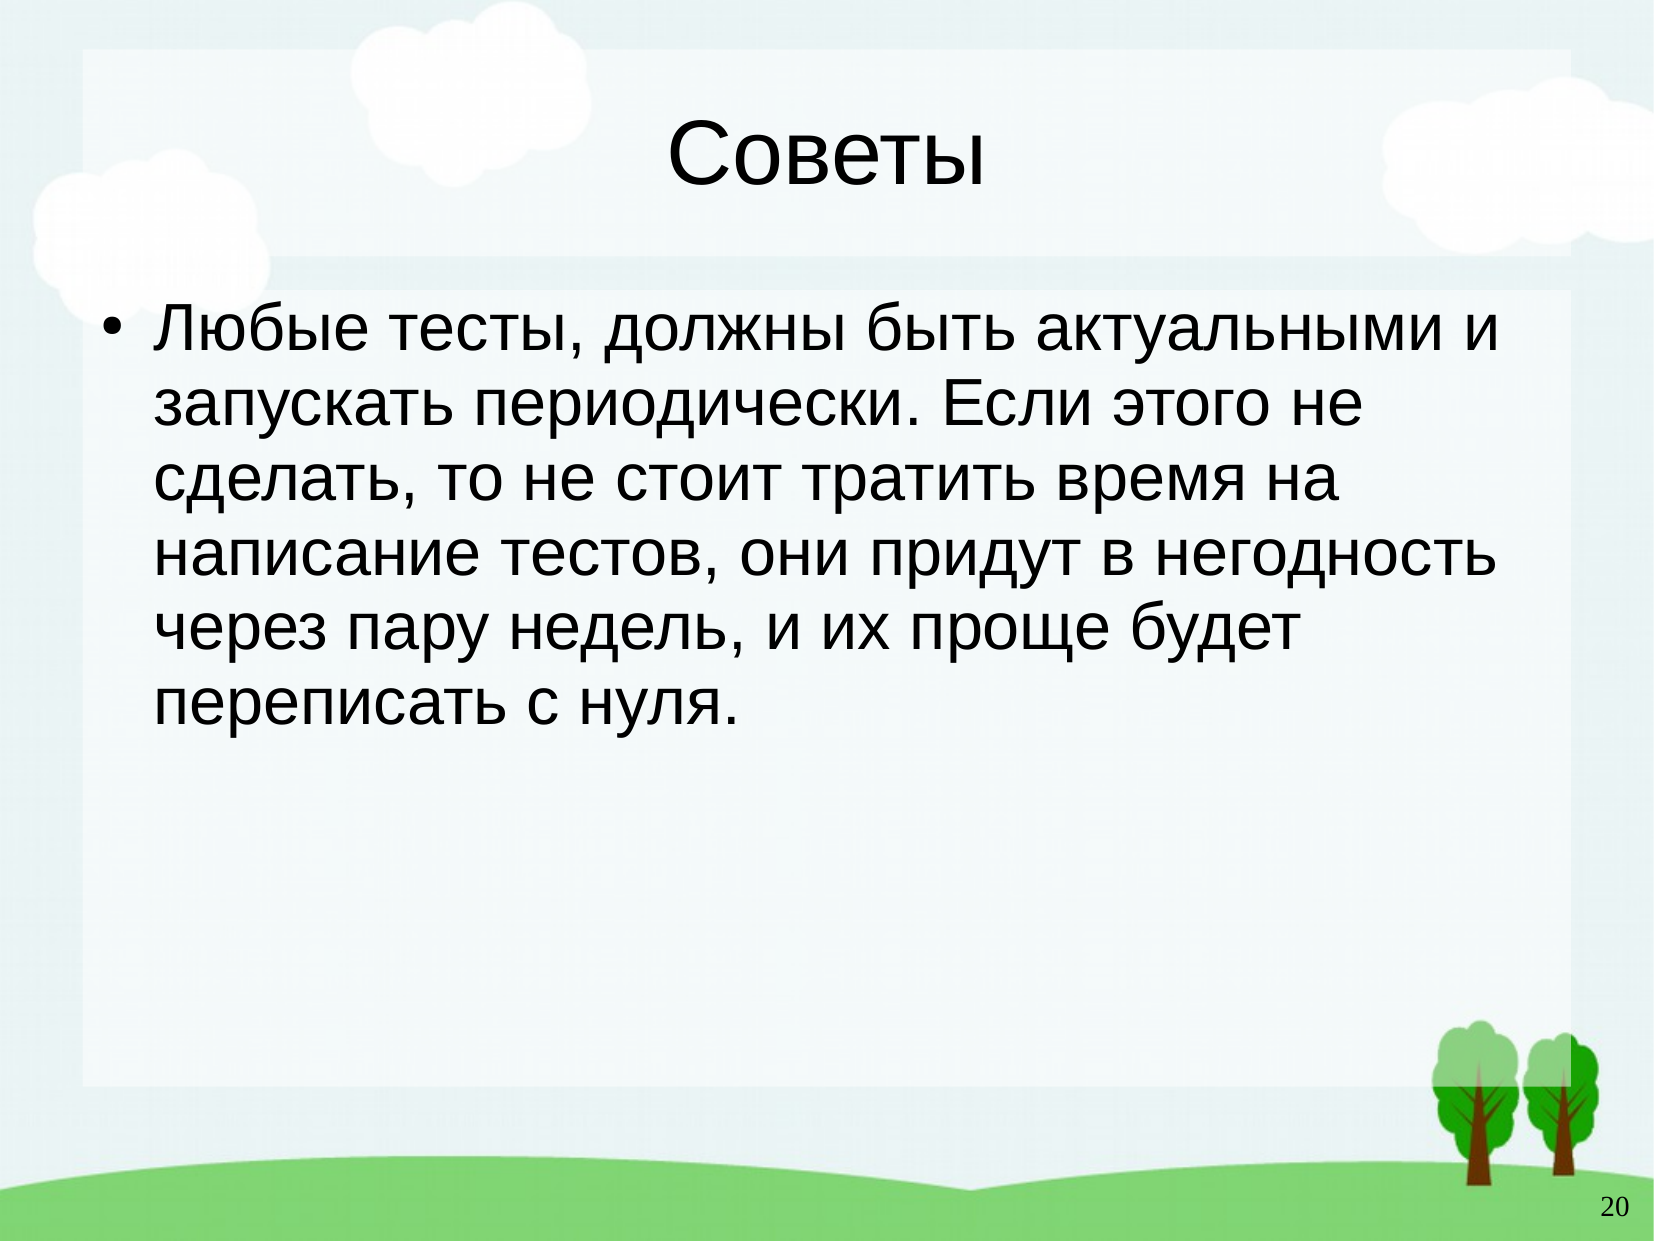

# Советы
Любые тесты, должны быть актуальными и запускать периодически. Если этого не сделать, то не стоит тратить время на написание тестов, они придут в негодность через пару недель, и их проще будет переписать с нуля.
20